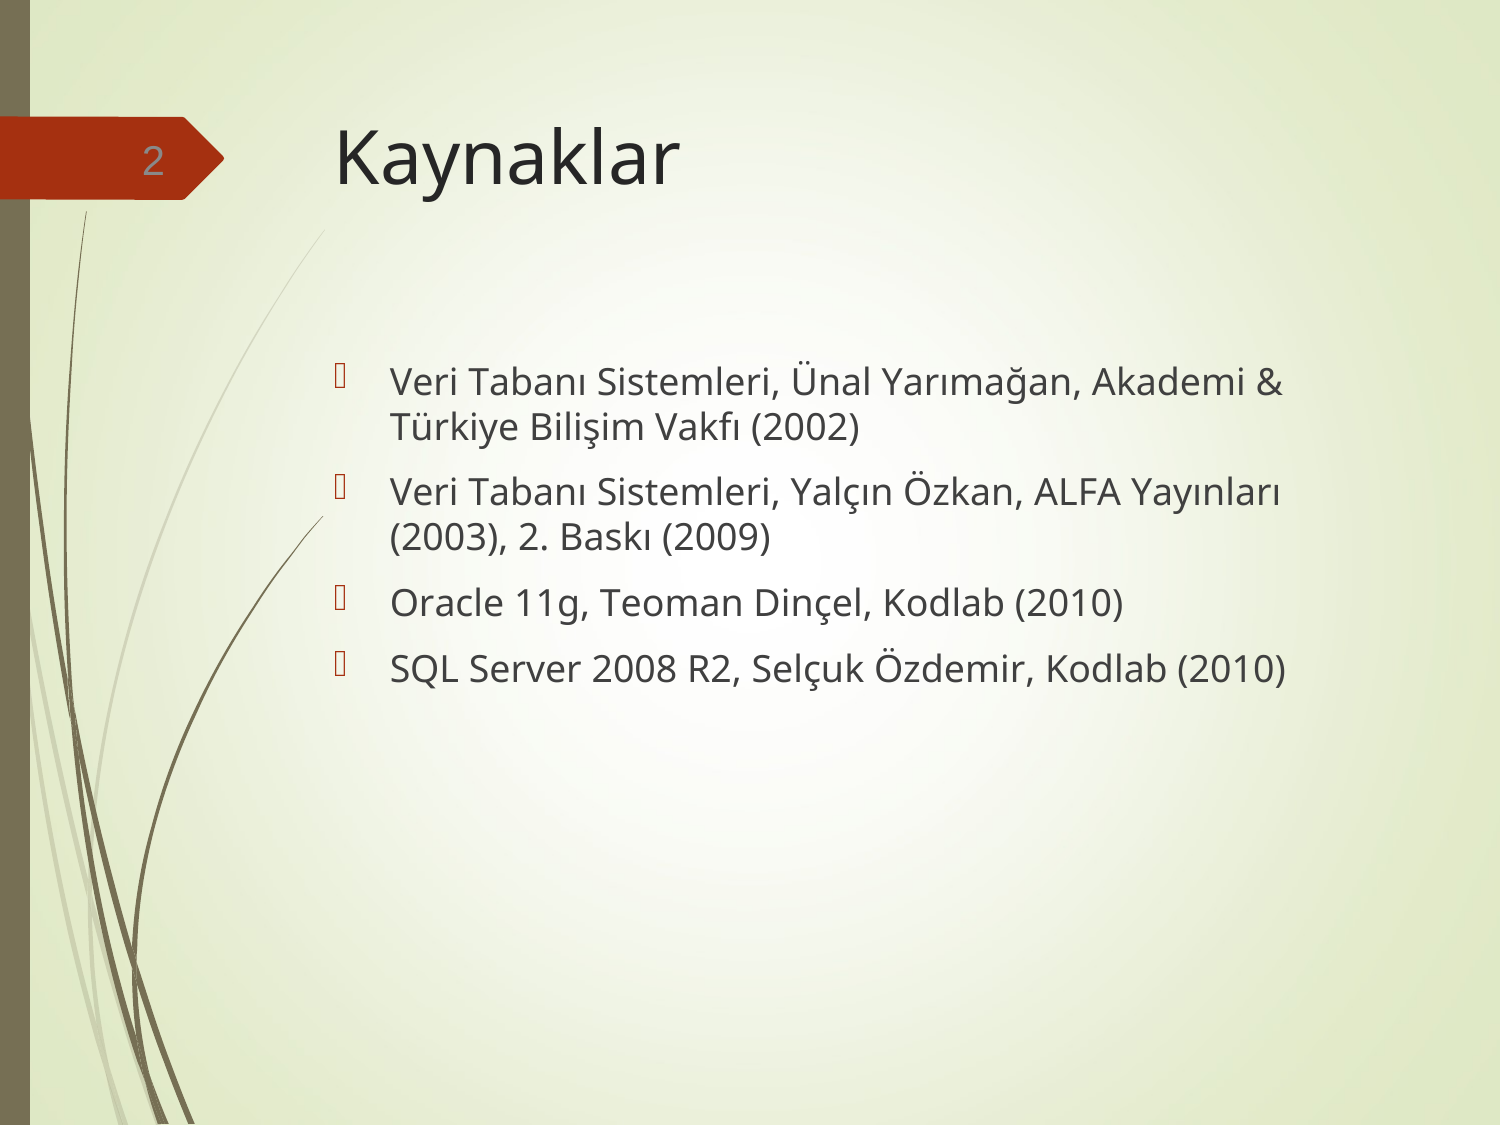

Kaynaklar
Veri Tabanı Sistemleri, Ünal Yarımağan, Akademi & Türkiye Bilişim Vakfı (2002)
Veri Tabanı Sistemleri, Yalçın Özkan, ALFA Yayınları (2003), 2. Baskı (2009)
Oracle 11g, Teoman Dinçel, Kodlab (2010)
SQL Server 2008 R2, Selçuk Özdemir, Kodlab (2010)